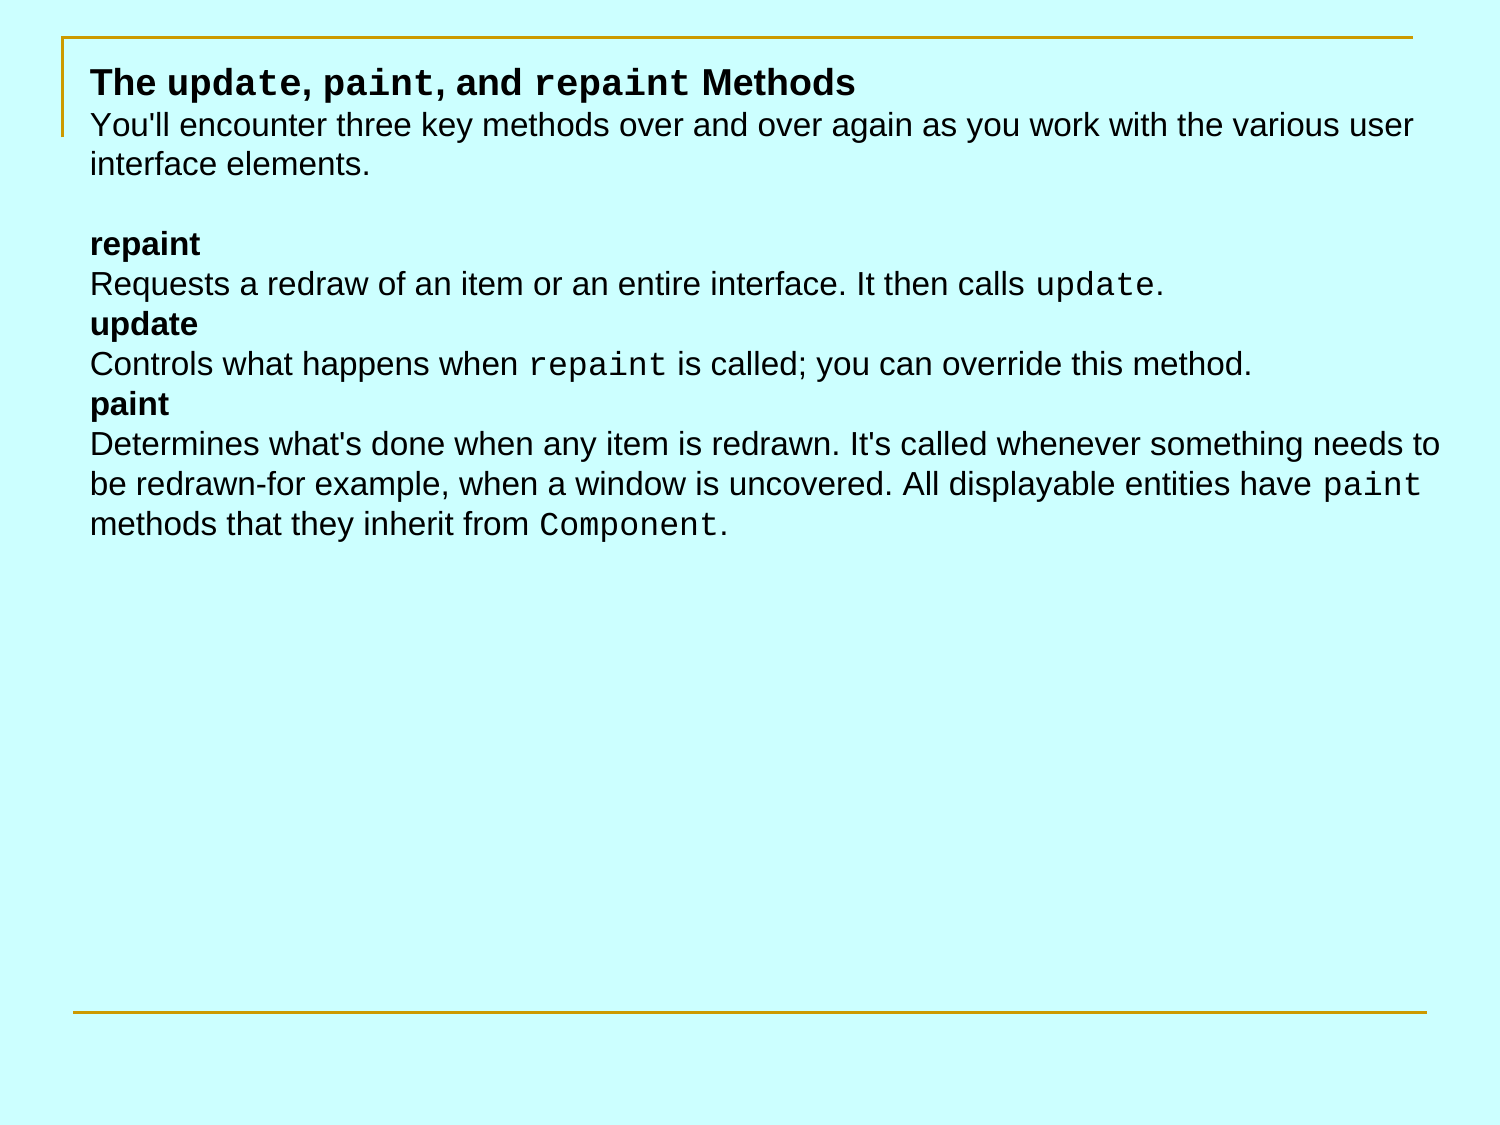

The update, paint, and repaint Methods
You'll encounter three key methods over and over again as you work with the various user interface elements.
repaint
Requests a redraw of an item or an entire interface. It then calls update.
update
Controls what happens when repaint is called; you can override this method.
paint
Determines what's done when any item is redrawn. It's called whenever something needs to be redrawn-for example, when a window is uncovered. All displayable entities have paint methods that they inherit from Component.